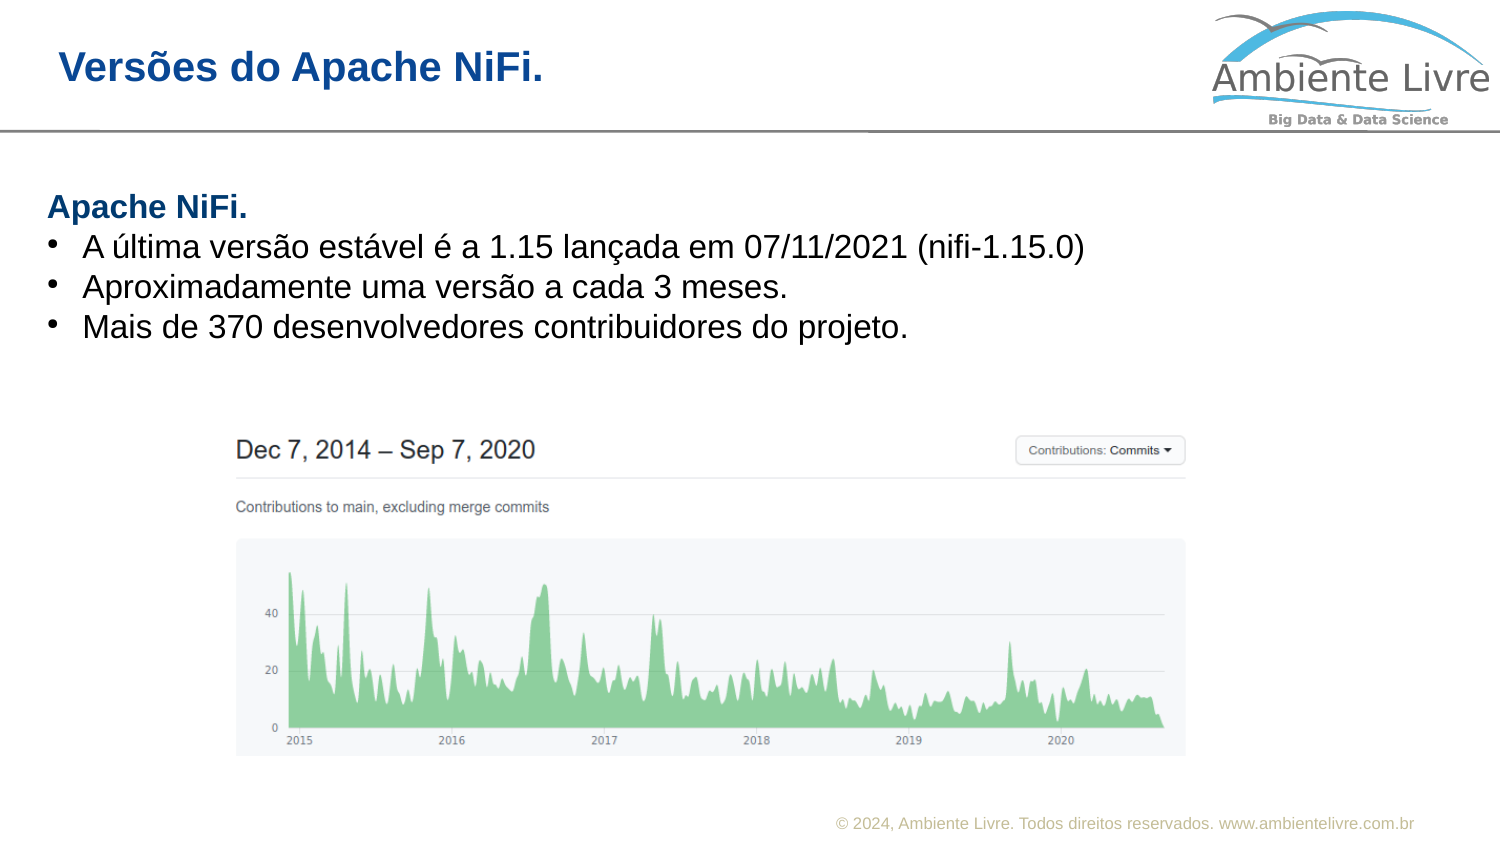

# Versões do Apache NiFi.
Apache NiFi.
A última versão estável é a 1.15 lançada em 07/11/2021 (nifi-1.15.0)
Aproximadamente uma versão a cada 3 meses.
Mais de 370 desenvolvedores contribuidores do projeto.